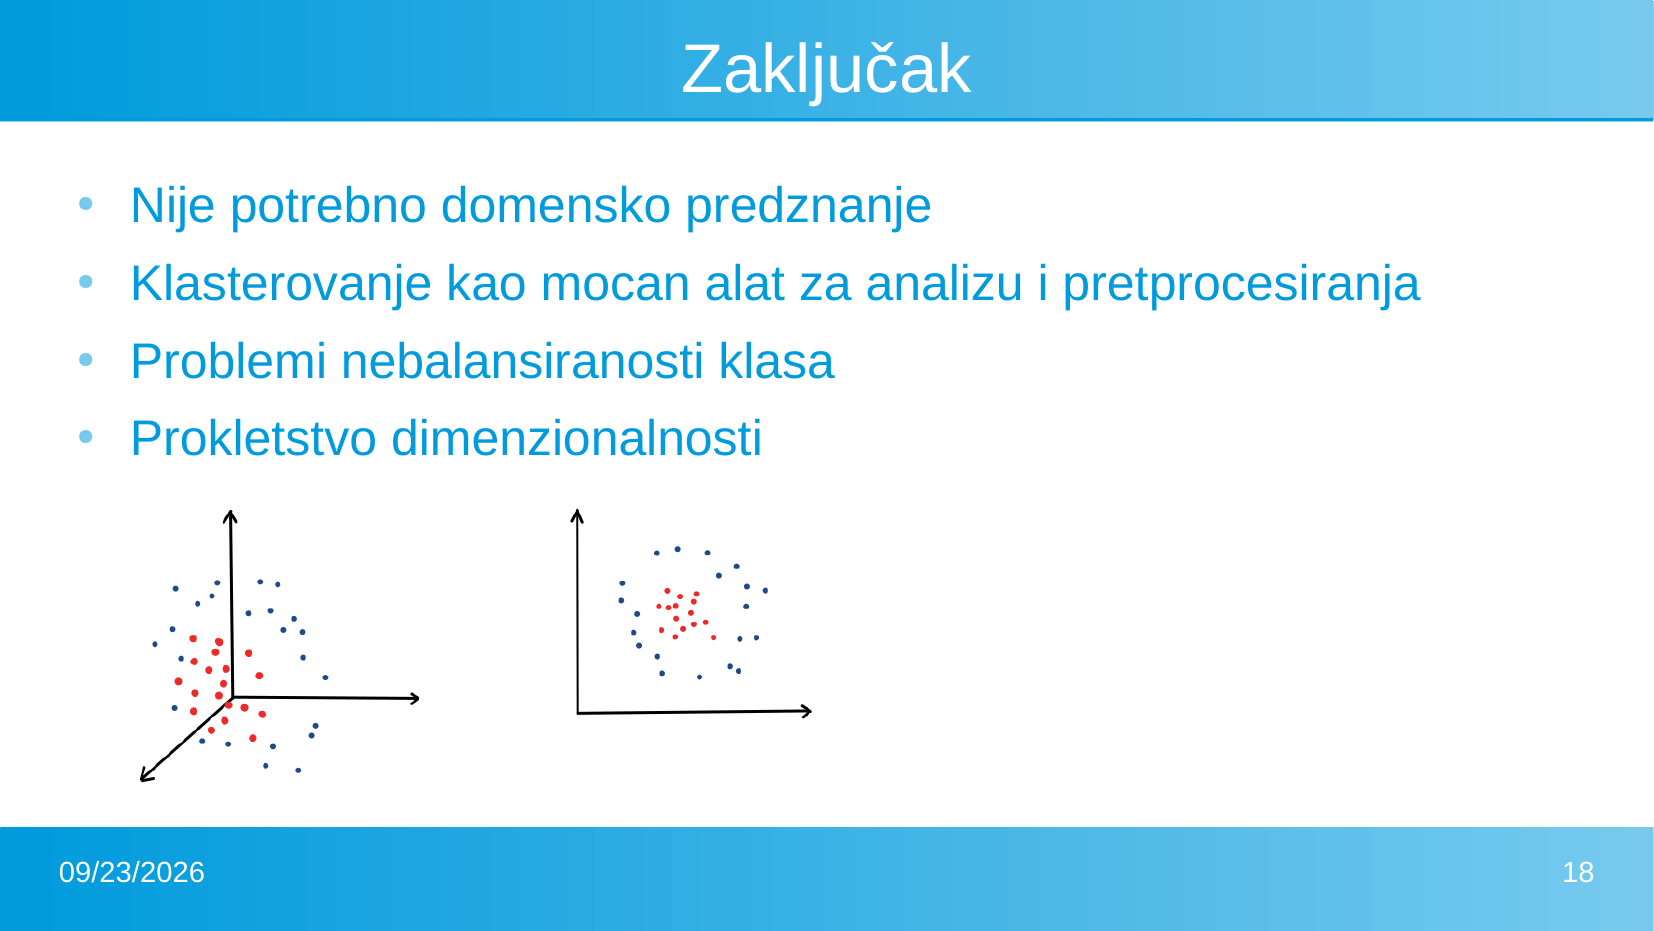

# Zaključak
Nije potrebno domensko predznanje
Klasterovanje kao mocan alat za analizu i pretprocesiranja
Problemi nebalansiranosti klasa
Prokletstvo dimenzionalnosti
18